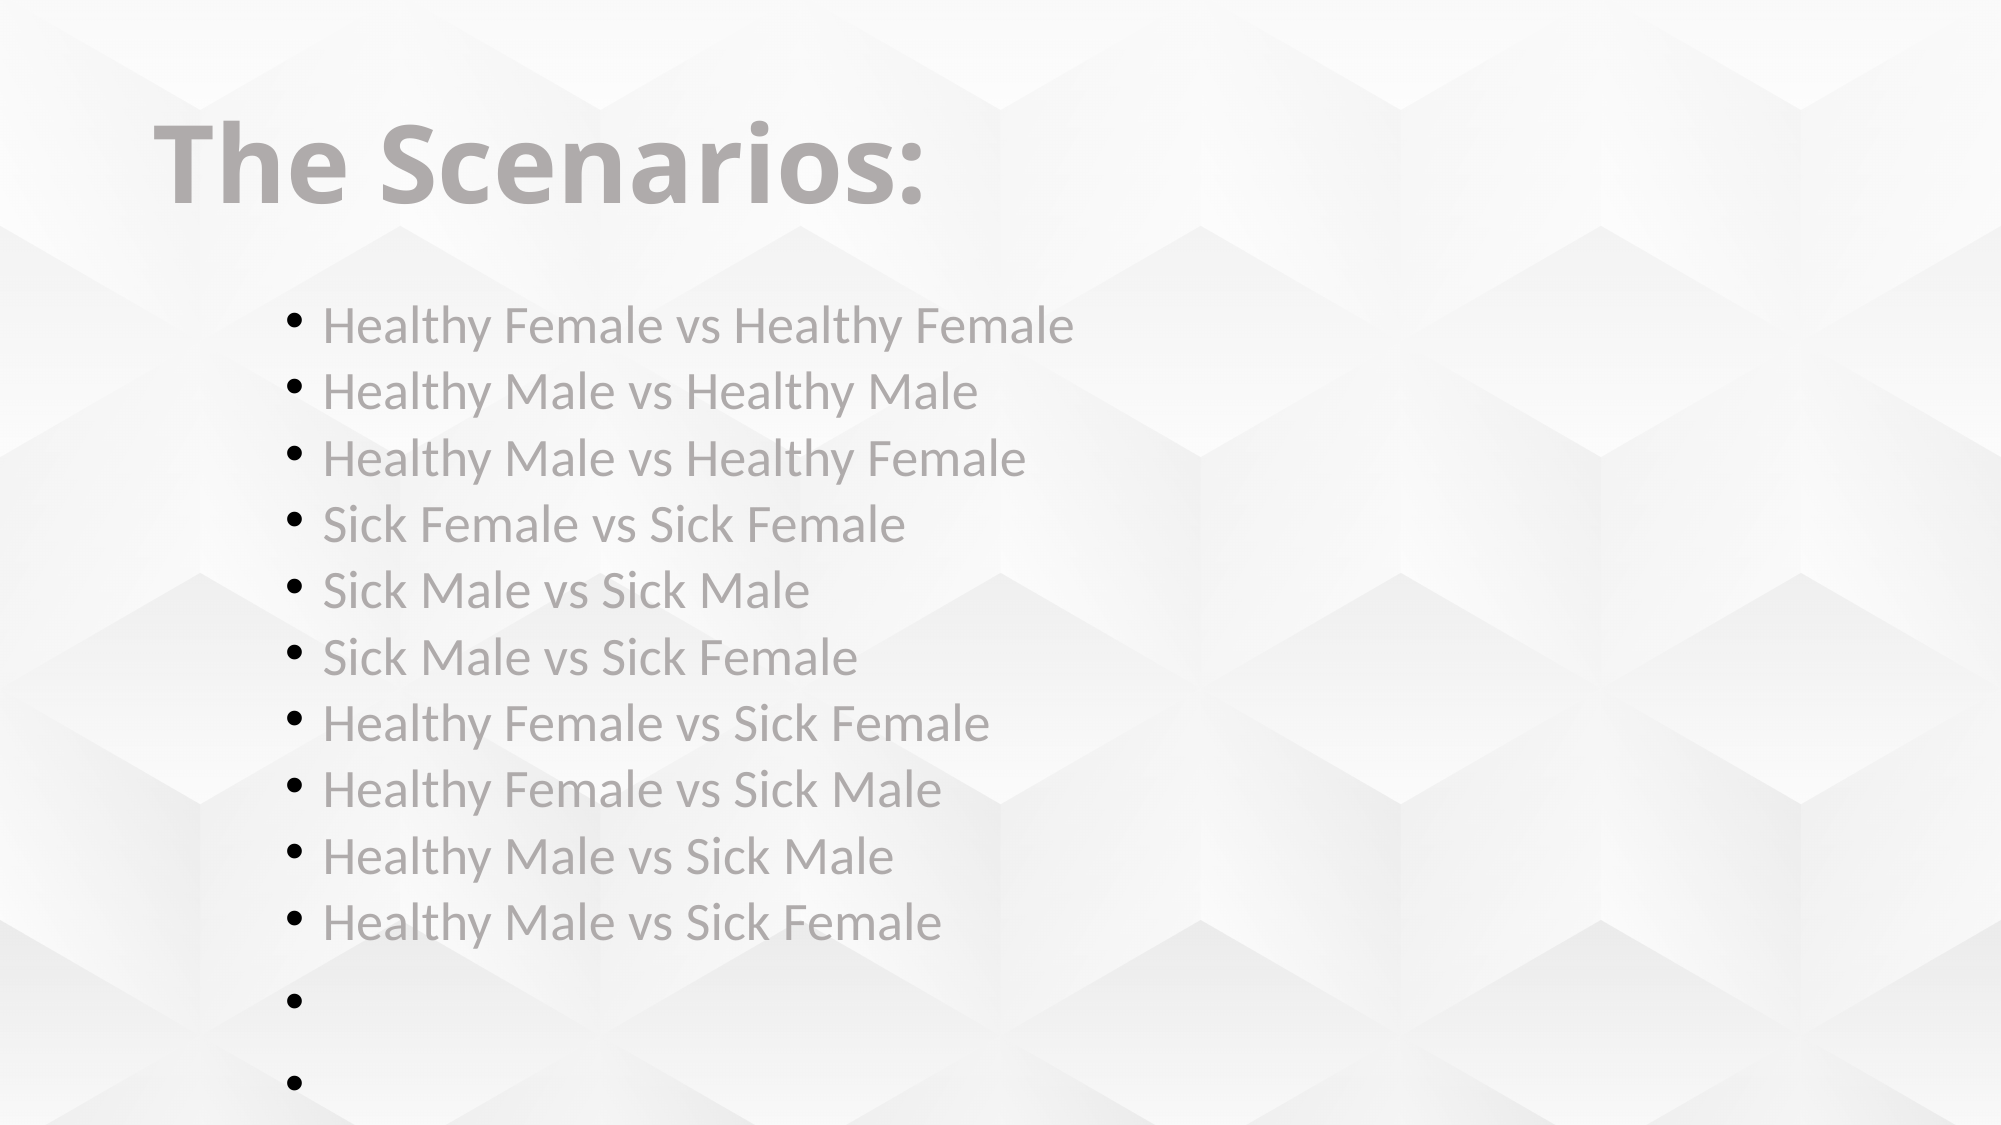

# The Scenarios:
Healthy Female vs Healthy Female
Healthy Male vs Healthy Male
Healthy Male vs Healthy Female
Sick Female vs Sick Female
Sick Male vs Sick Male
Sick Male vs Sick Female
Healthy Female vs Sick Female
Healthy Female vs Sick Male
Healthy Male vs Sick Male
Healthy Male vs Sick Female